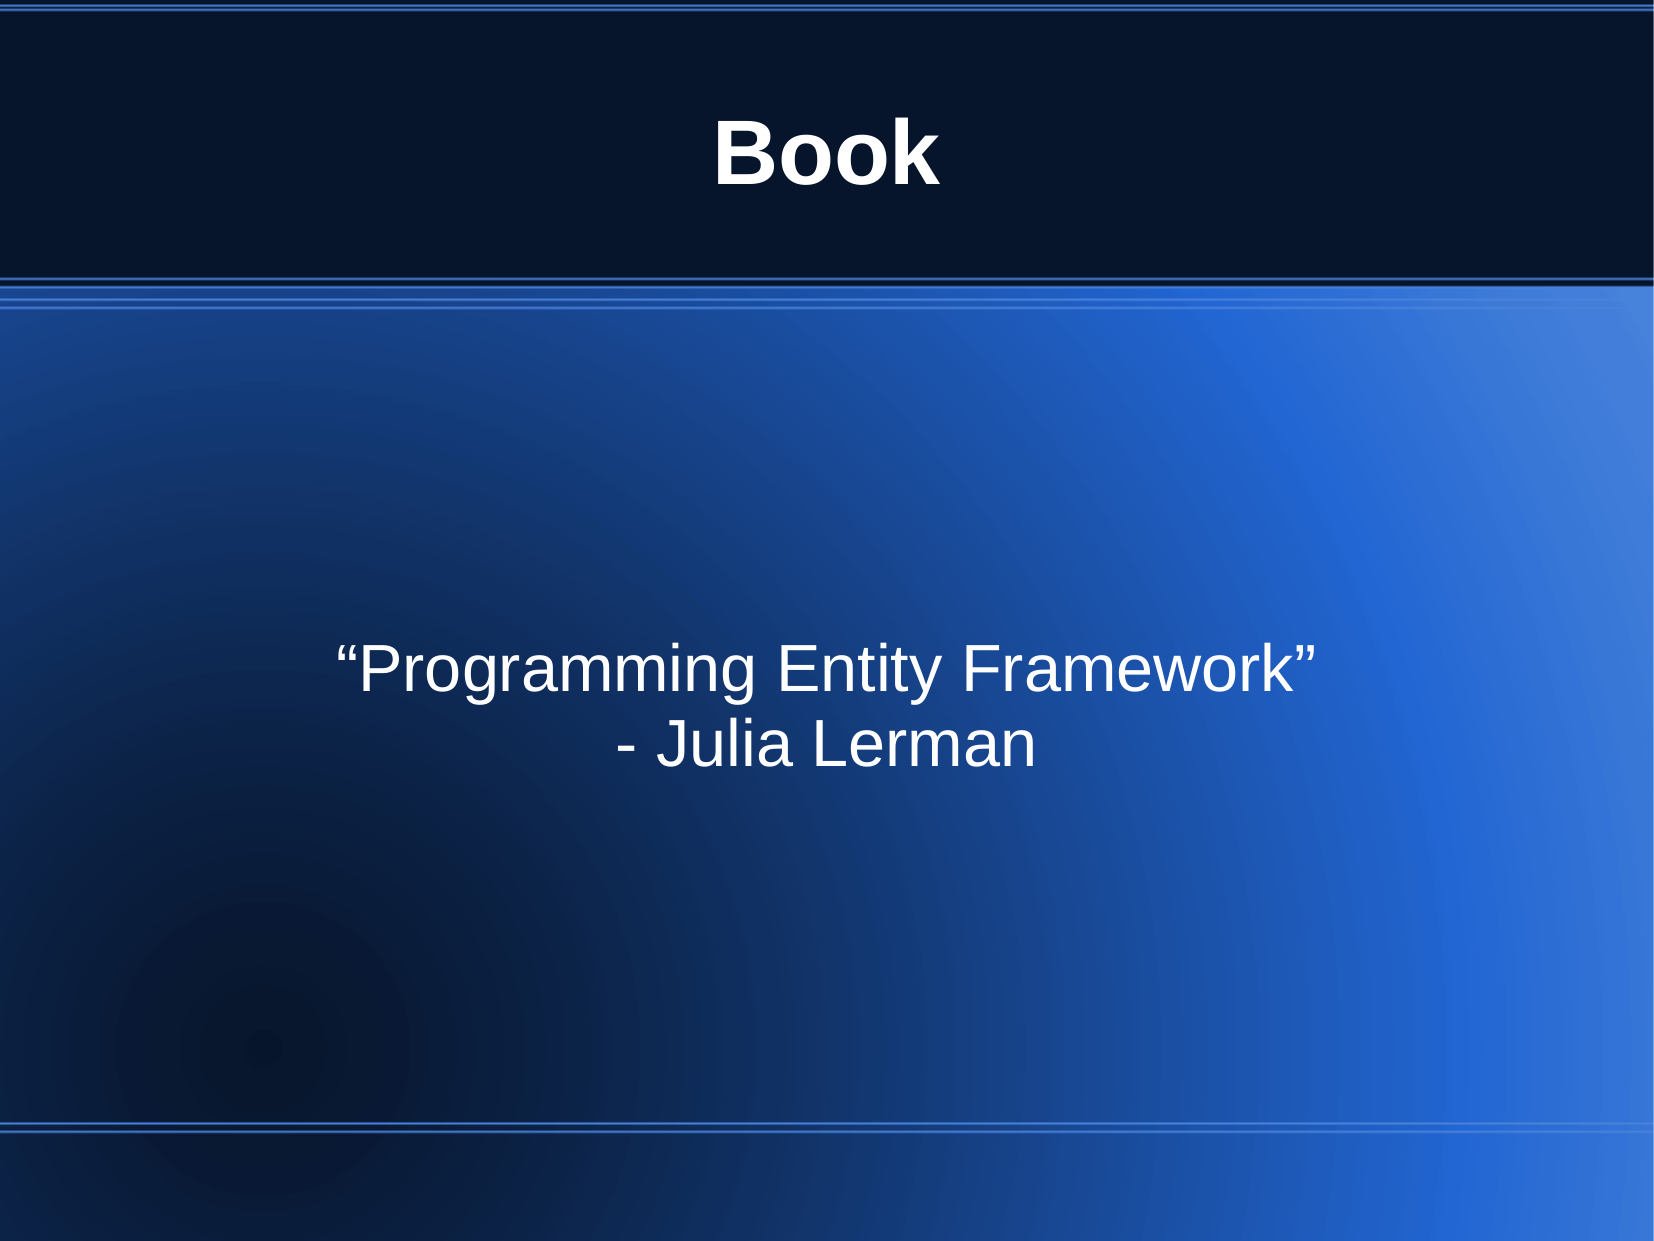

# Book
“Programming Entity Framework”
- Julia Lerman